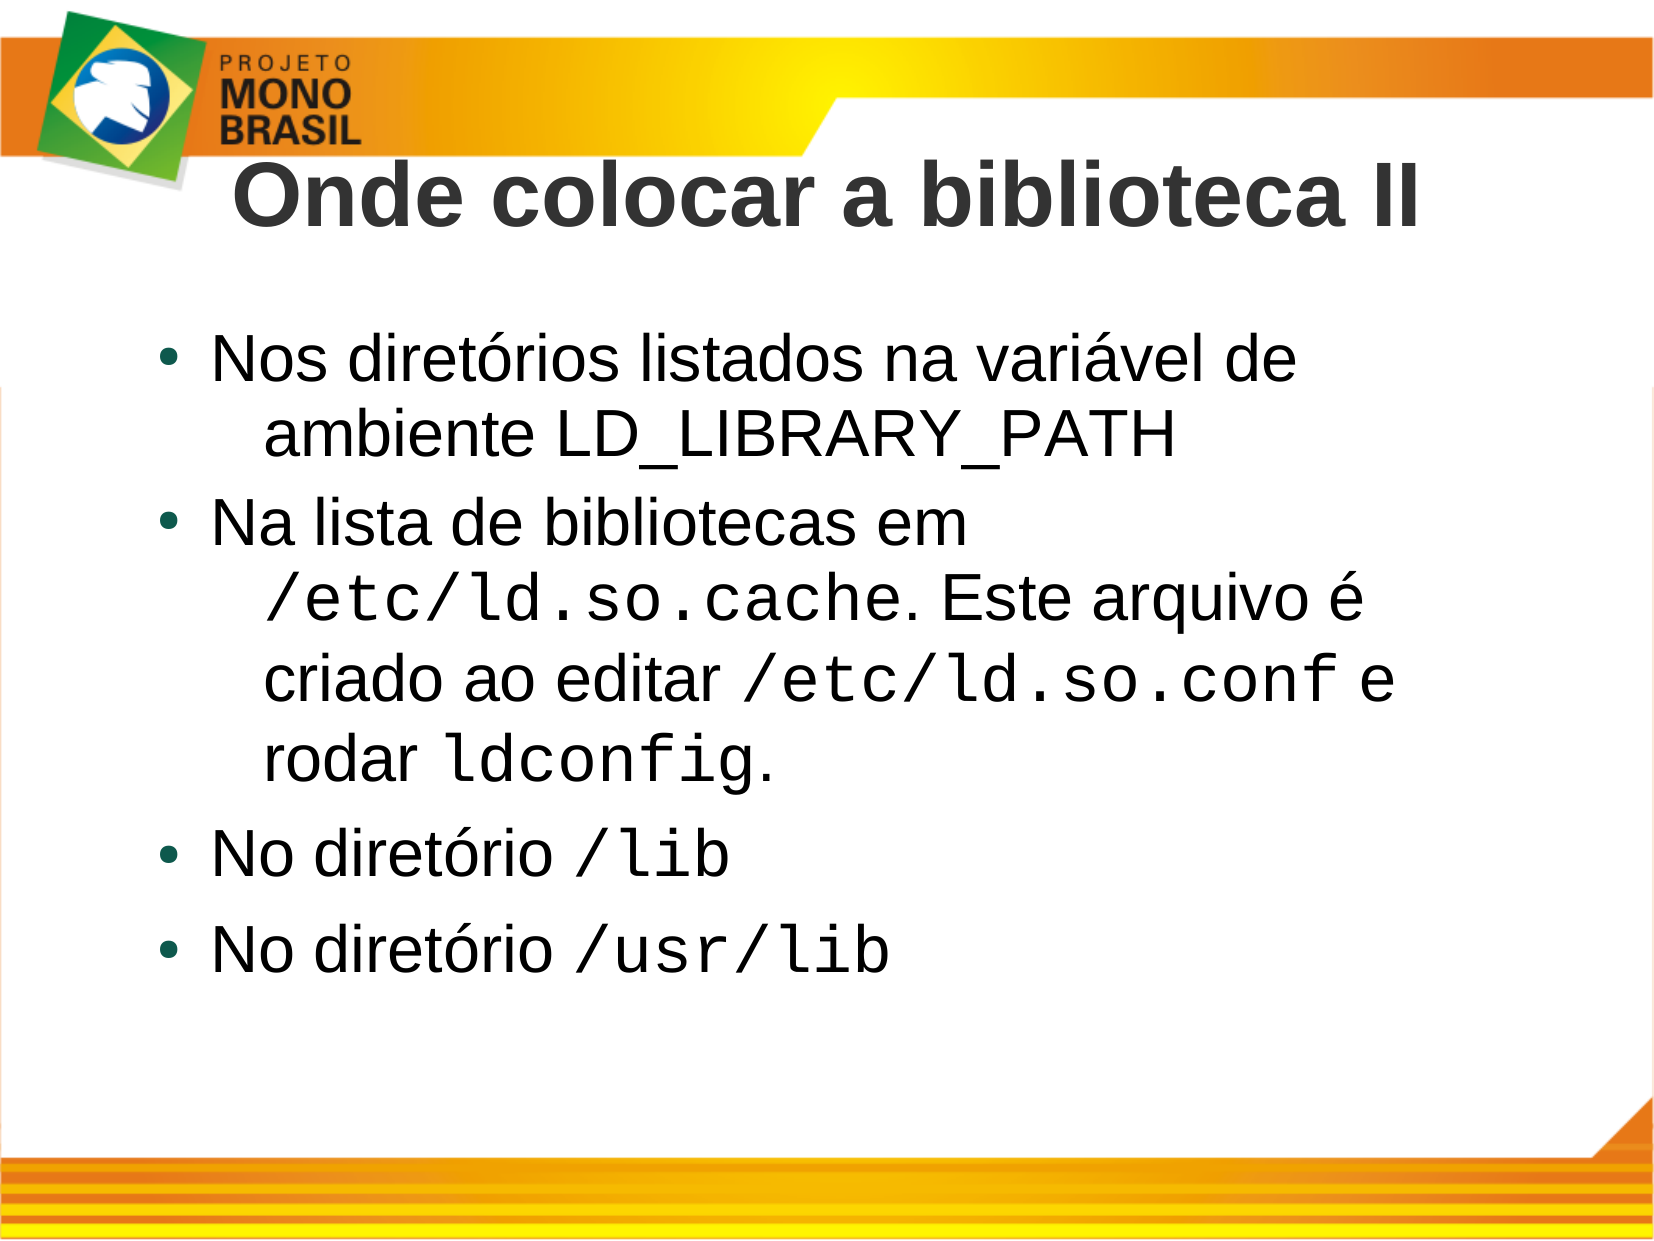

# Onde colocar a biblioteca II
Nos diretórios listados na variável de ambiente LD_LIBRARY_PATH
Na lista de bibliotecas em /etc/ld.so.cache. Este arquivo é criado ao editar /etc/ld.so.conf e rodar ldconfig.
No diretório /lib
No diretório /usr/lib